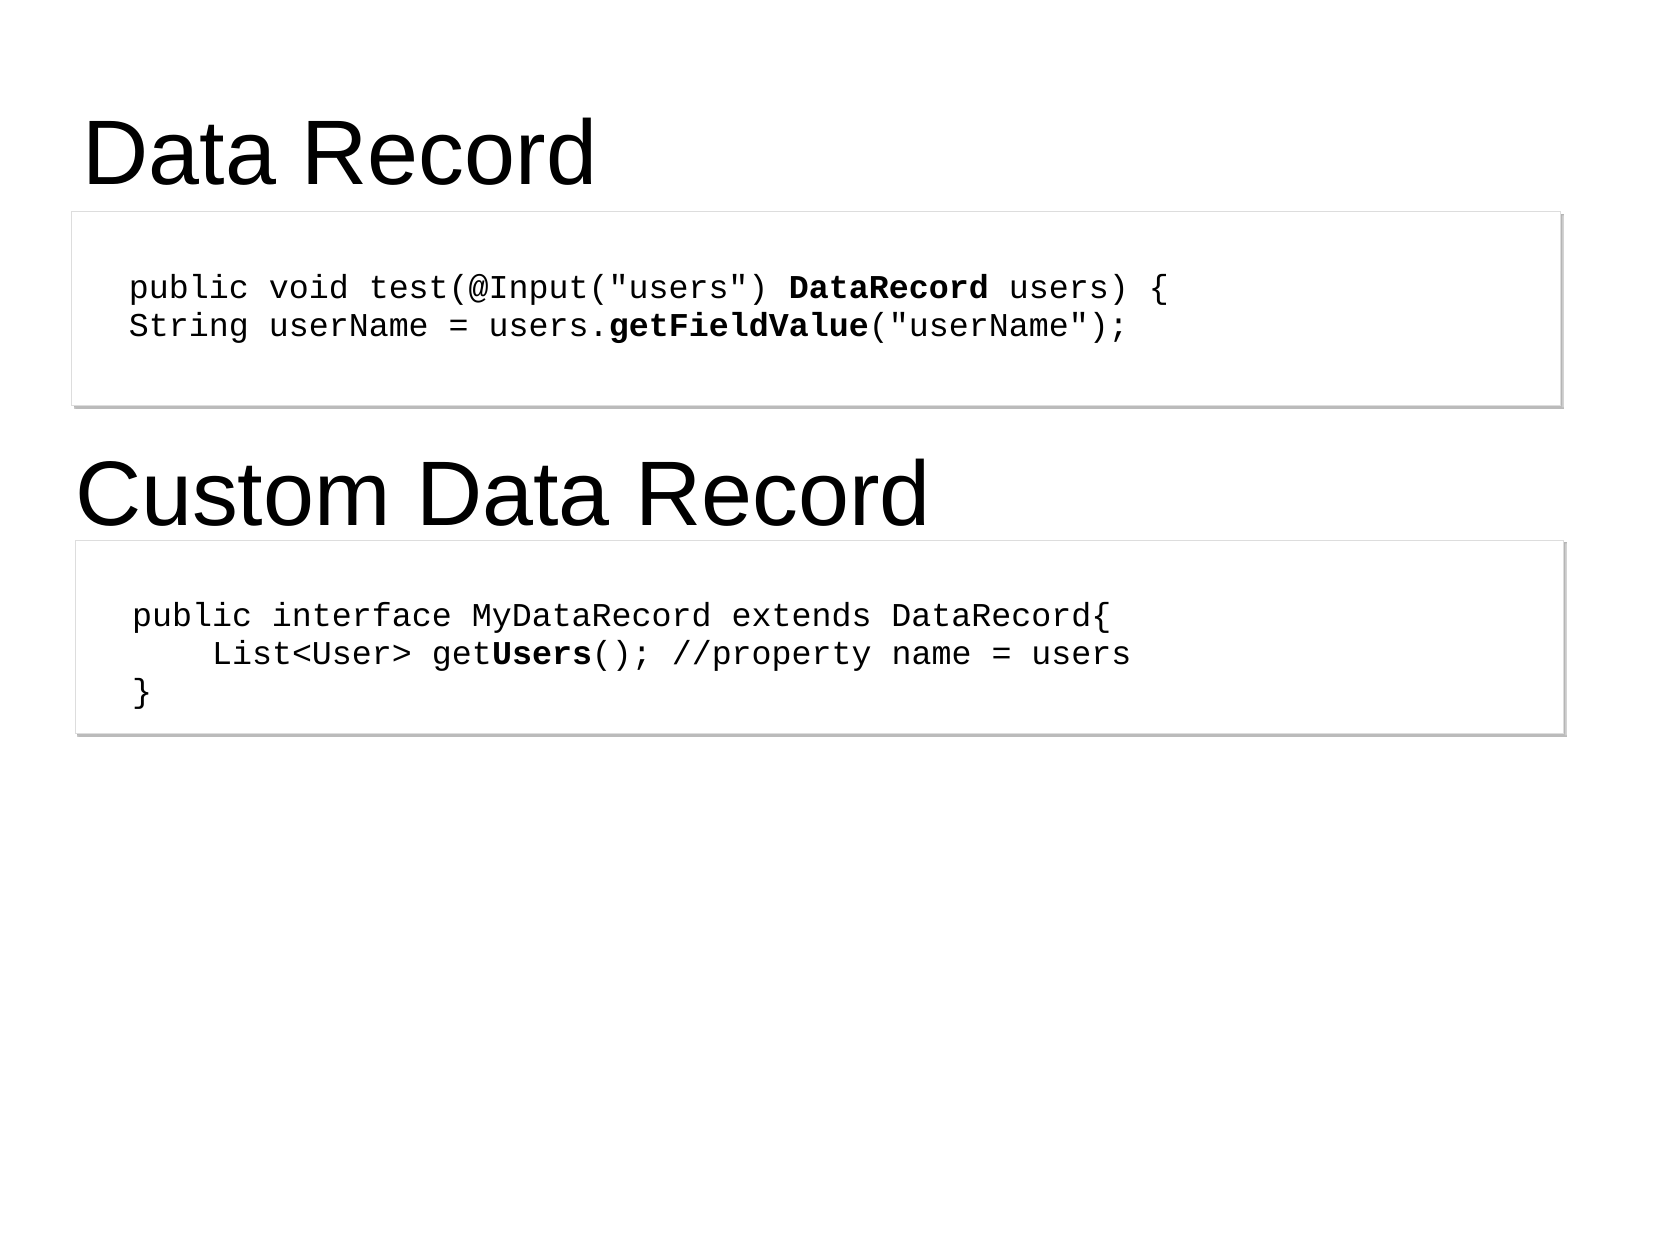

# Data Record
public void test(@Input("users") DataRecord users) {
String userName = users.getFieldValue("userName");
Custom Data Record
public interface MyDataRecord extends DataRecord{
 List<User> getUsers(); //property name = users
}